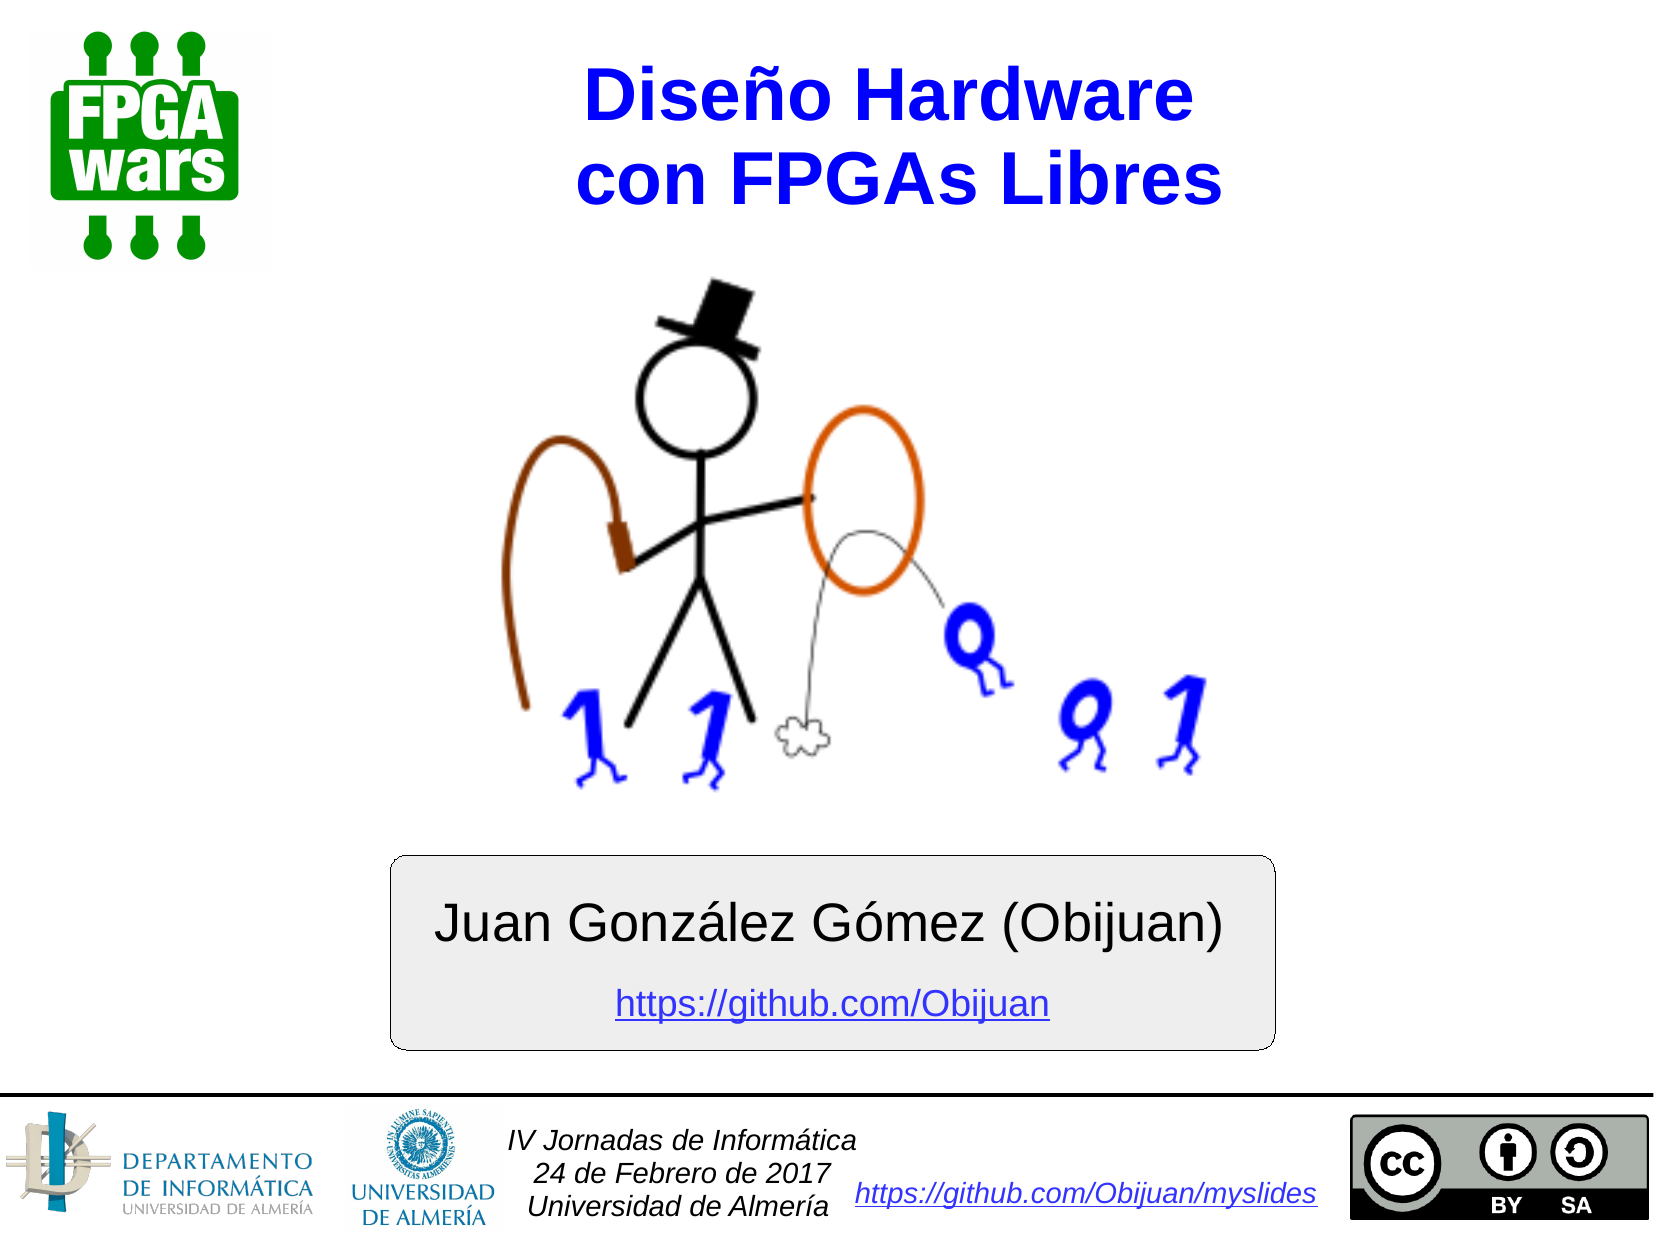

# Diseño Hardware con FPGAs Libres
Juan González Gómez (Obijuan)
https://github.com/Obijuan
IV Jornadas de Informática
24 de Febrero de 2017
Universidad de Almería
https://github.com/Obijuan/myslides